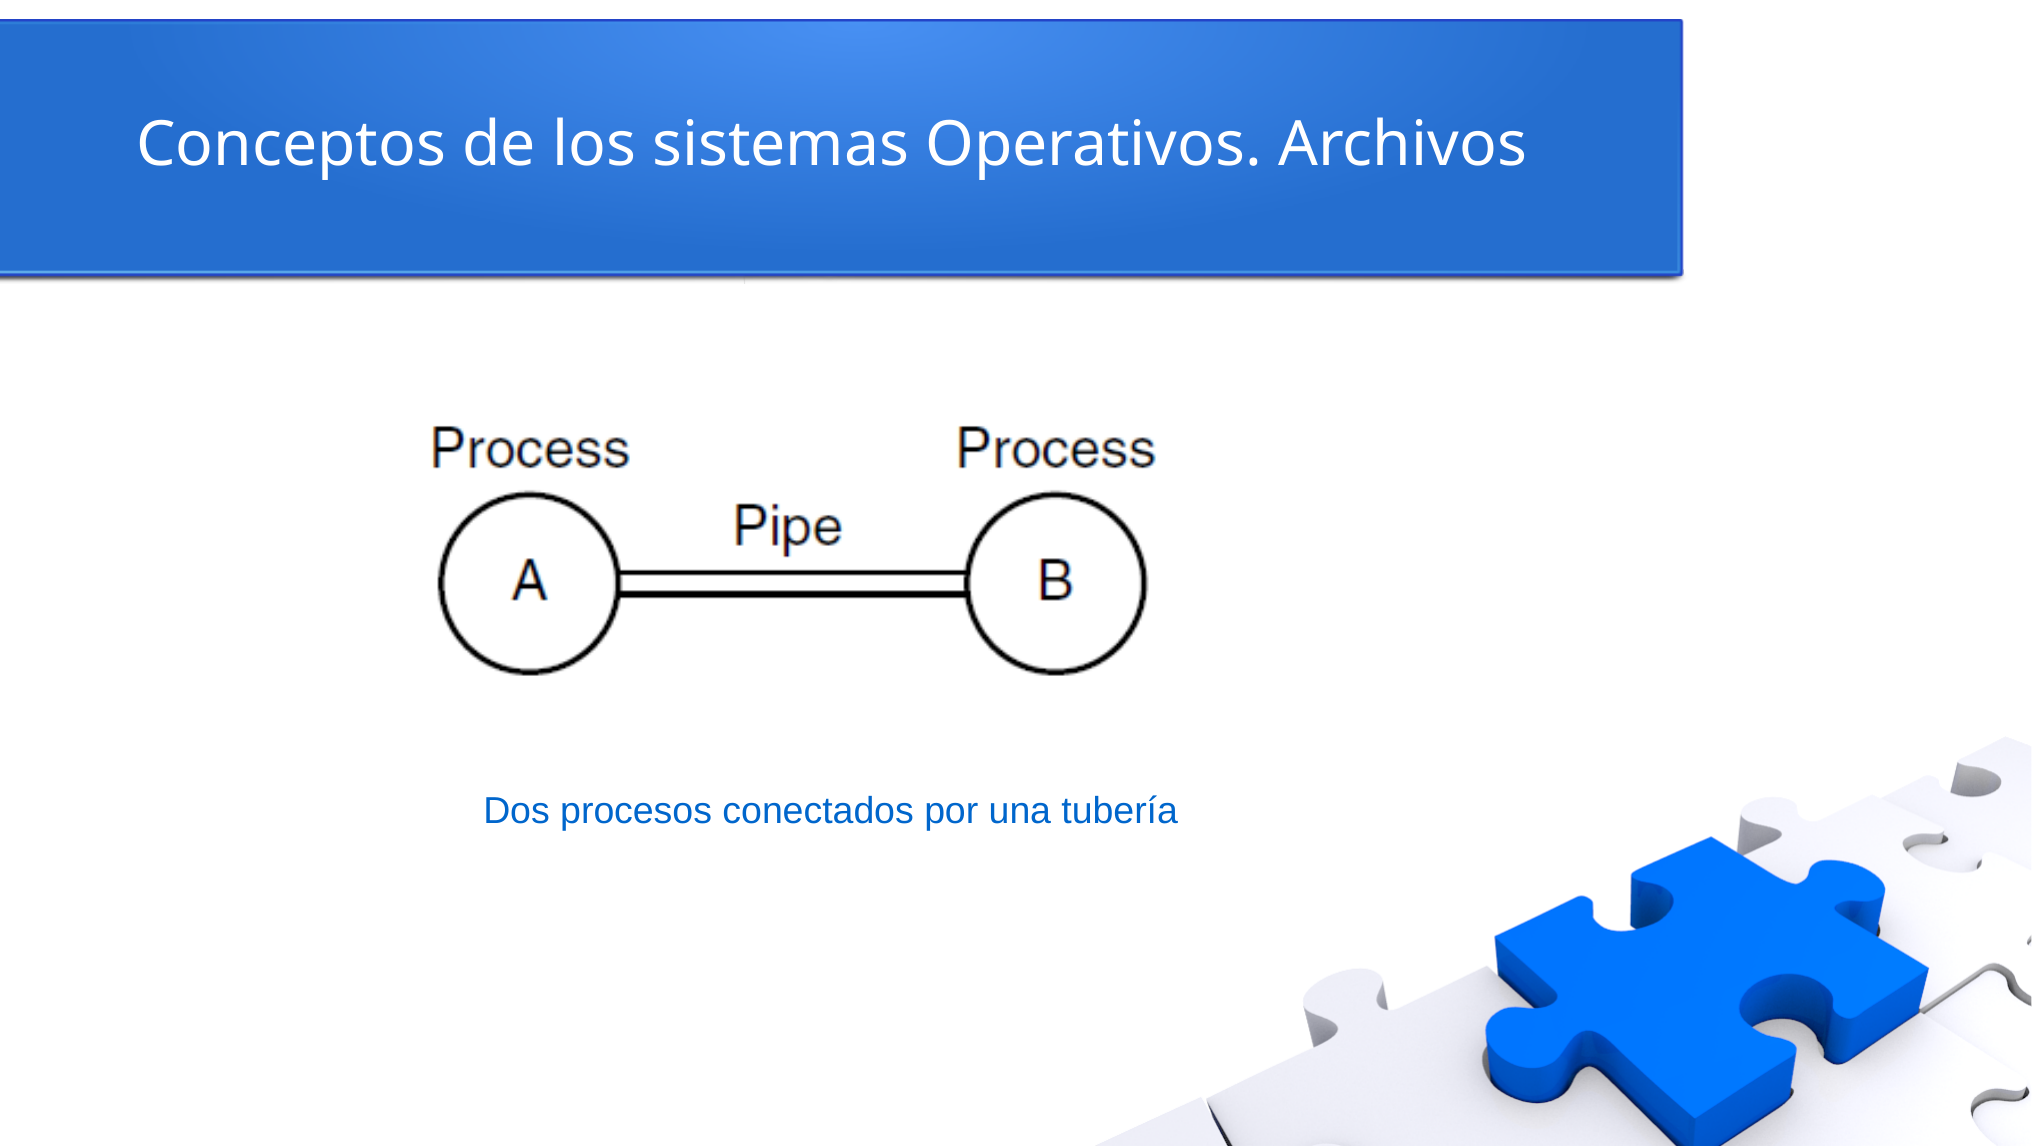

# Conceptos de los sistemas Operativos. Archivos
Dos procesos conectados por una tubería